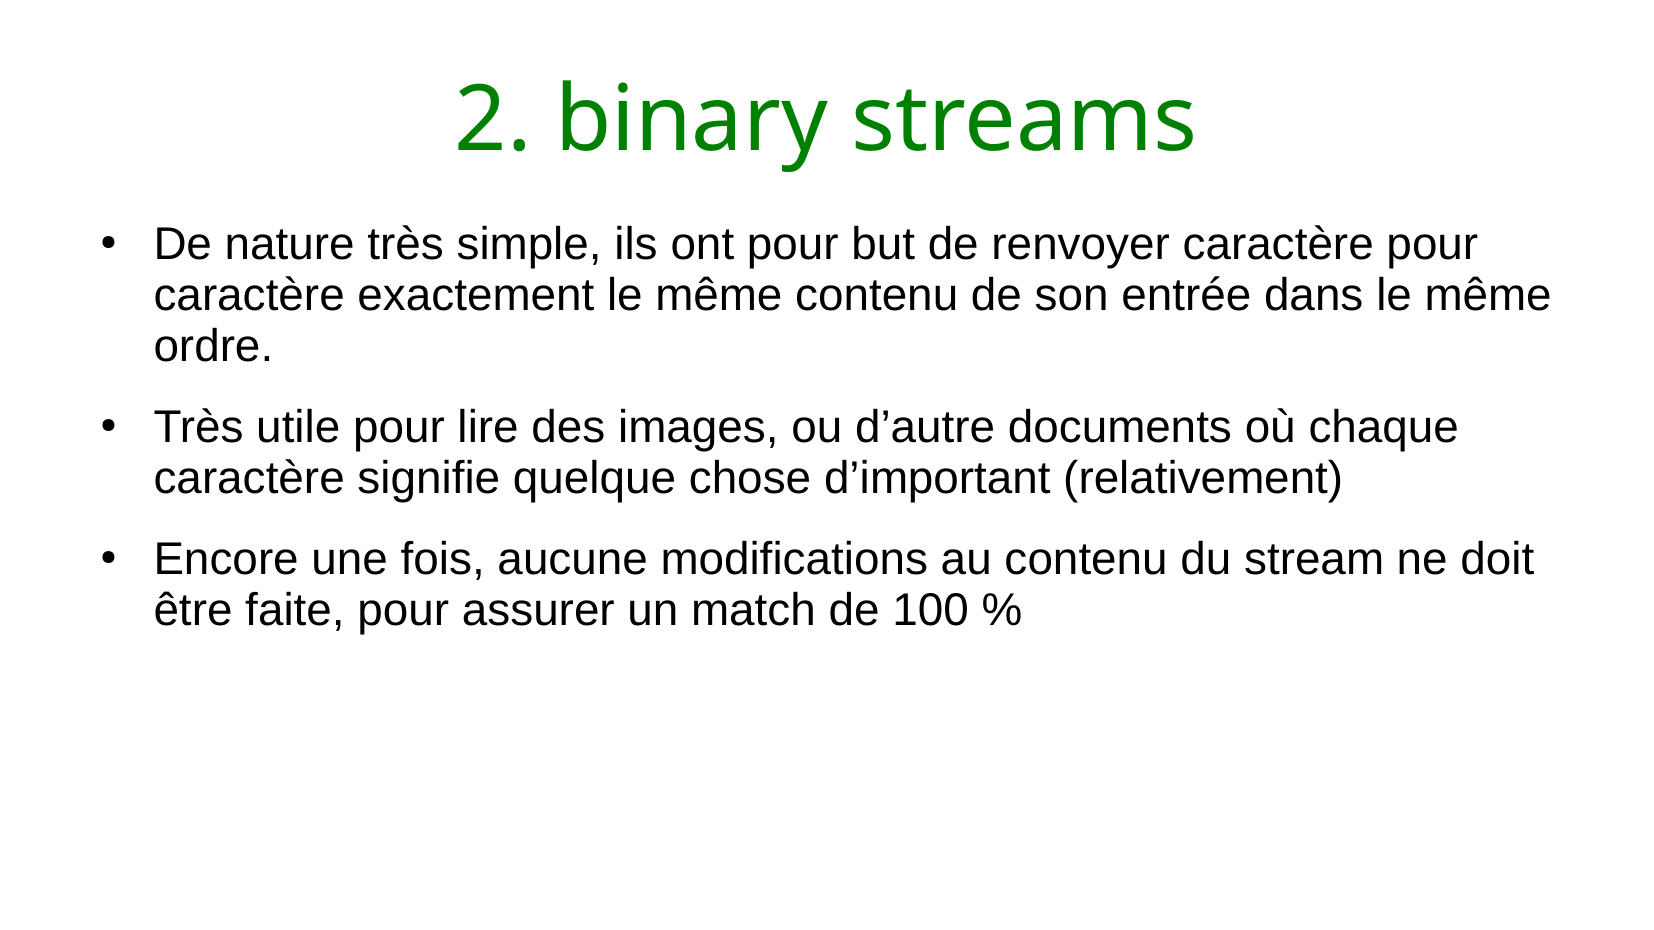

# 2. binary streams
De nature très simple, ils ont pour but de renvoyer caractère pour caractère exactement le même contenu de son entrée dans le même ordre.
Très utile pour lire des images, ou d’autre documents où chaque caractère signifie quelque chose d’important (relativement)
Encore une fois, aucune modifications au contenu du stream ne doit être faite, pour assurer un match de 100 %